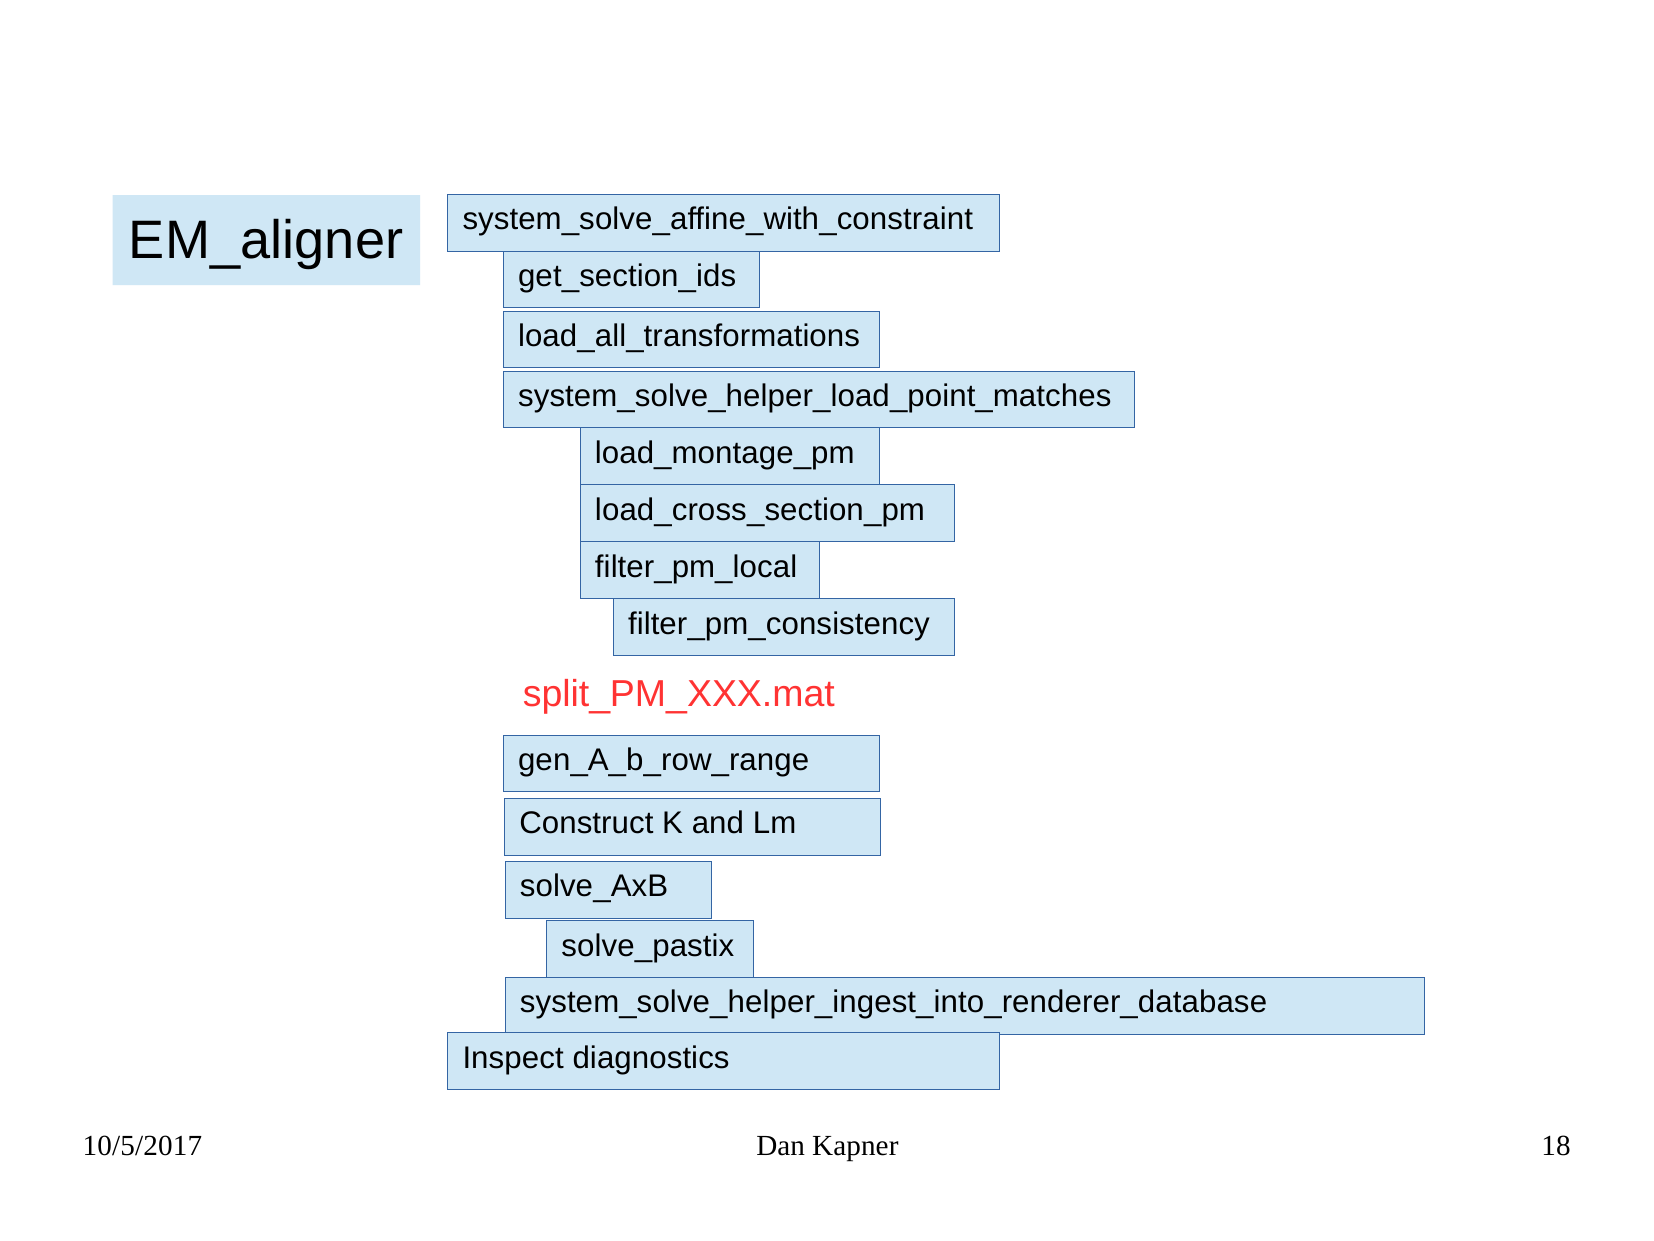

system_solve_affine_with_constraint
# EM_aligner
get_section_ids
load_all_transformations
system_solve_helper_load_point_matches
load_montage_pm
load_cross_section_pm
filter_pm_local
filter_pm_consistency
split_PM_XXX.mat
gen_A_b_row_range
Construct K and Lm
solve_AxB
solve_pastix
system_solve_helper_ingest_into_renderer_database
Inspect diagnostics
10/5/2017
Dan Kapner
18